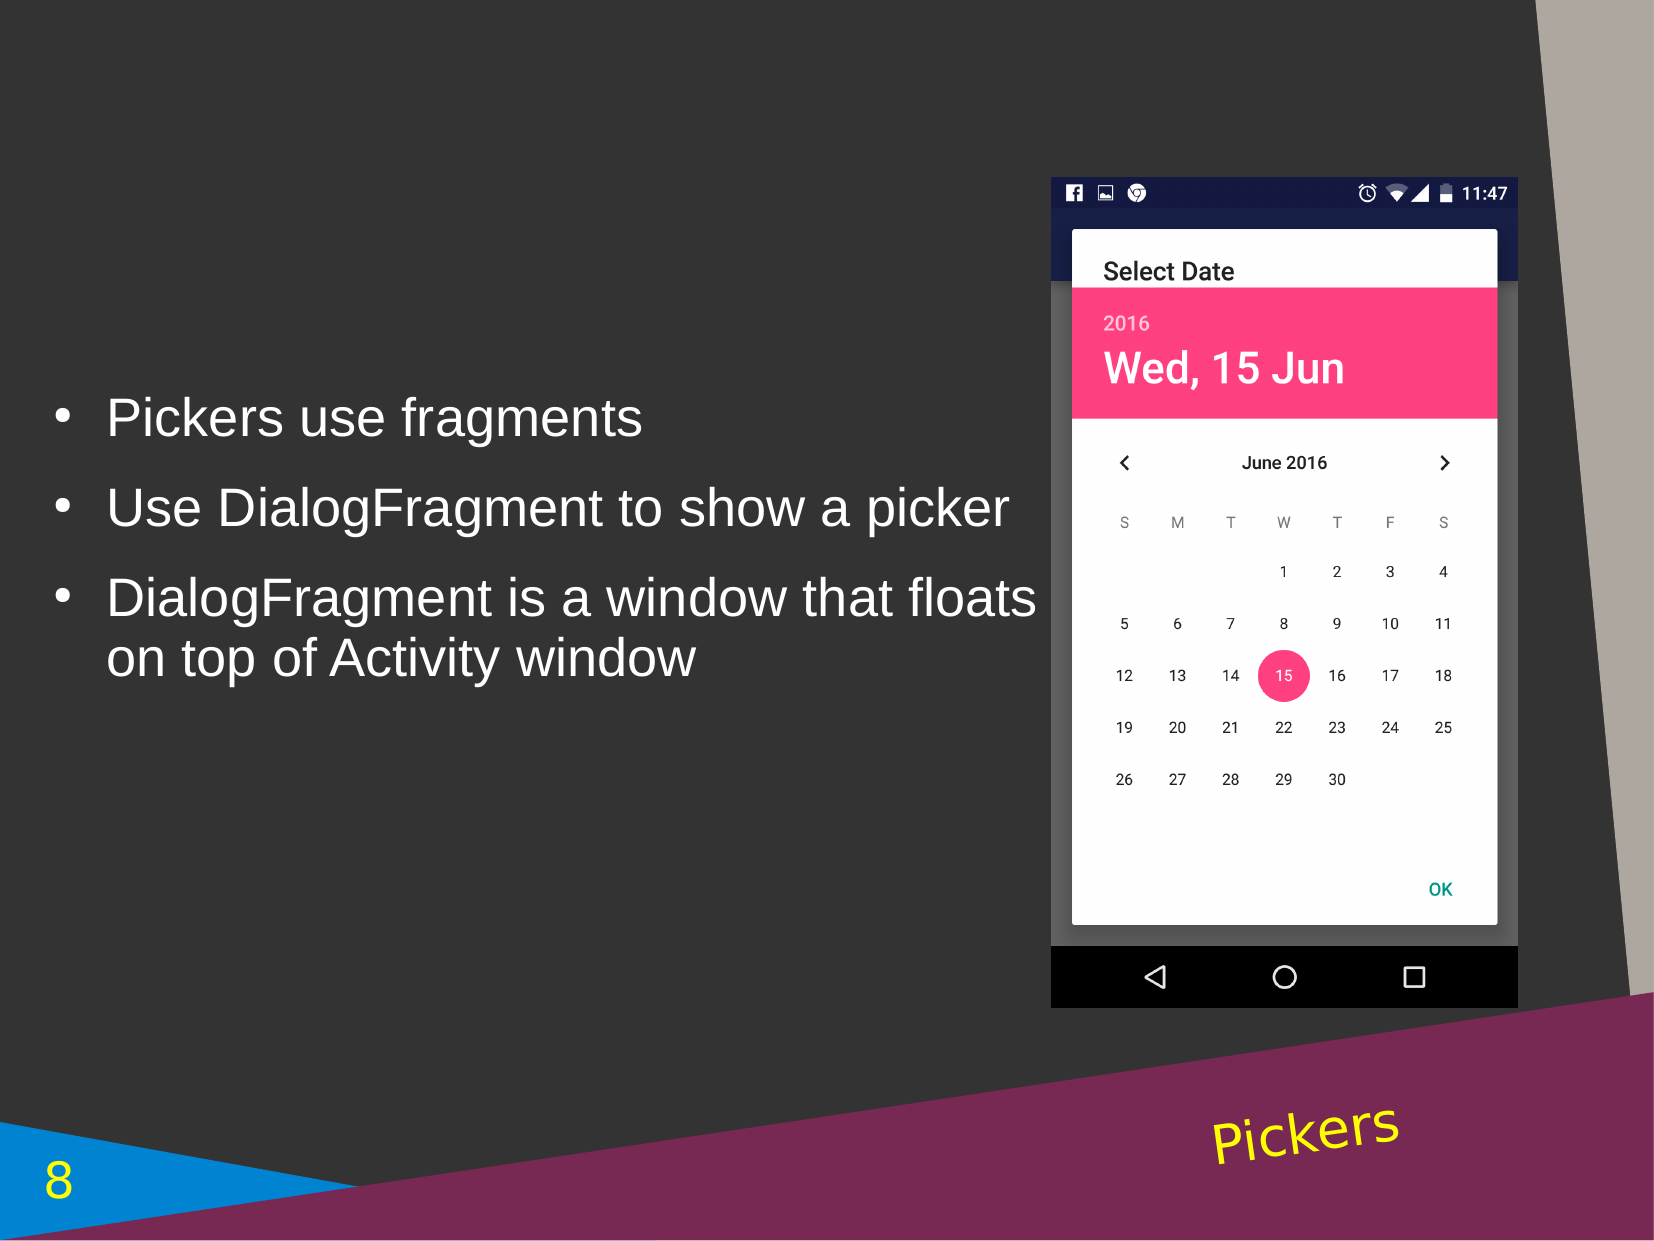

Pickers use fragments
Use DialogFragment to show a picker
DialogFragment is a window that floats on top of Activity window
# Pickers
8